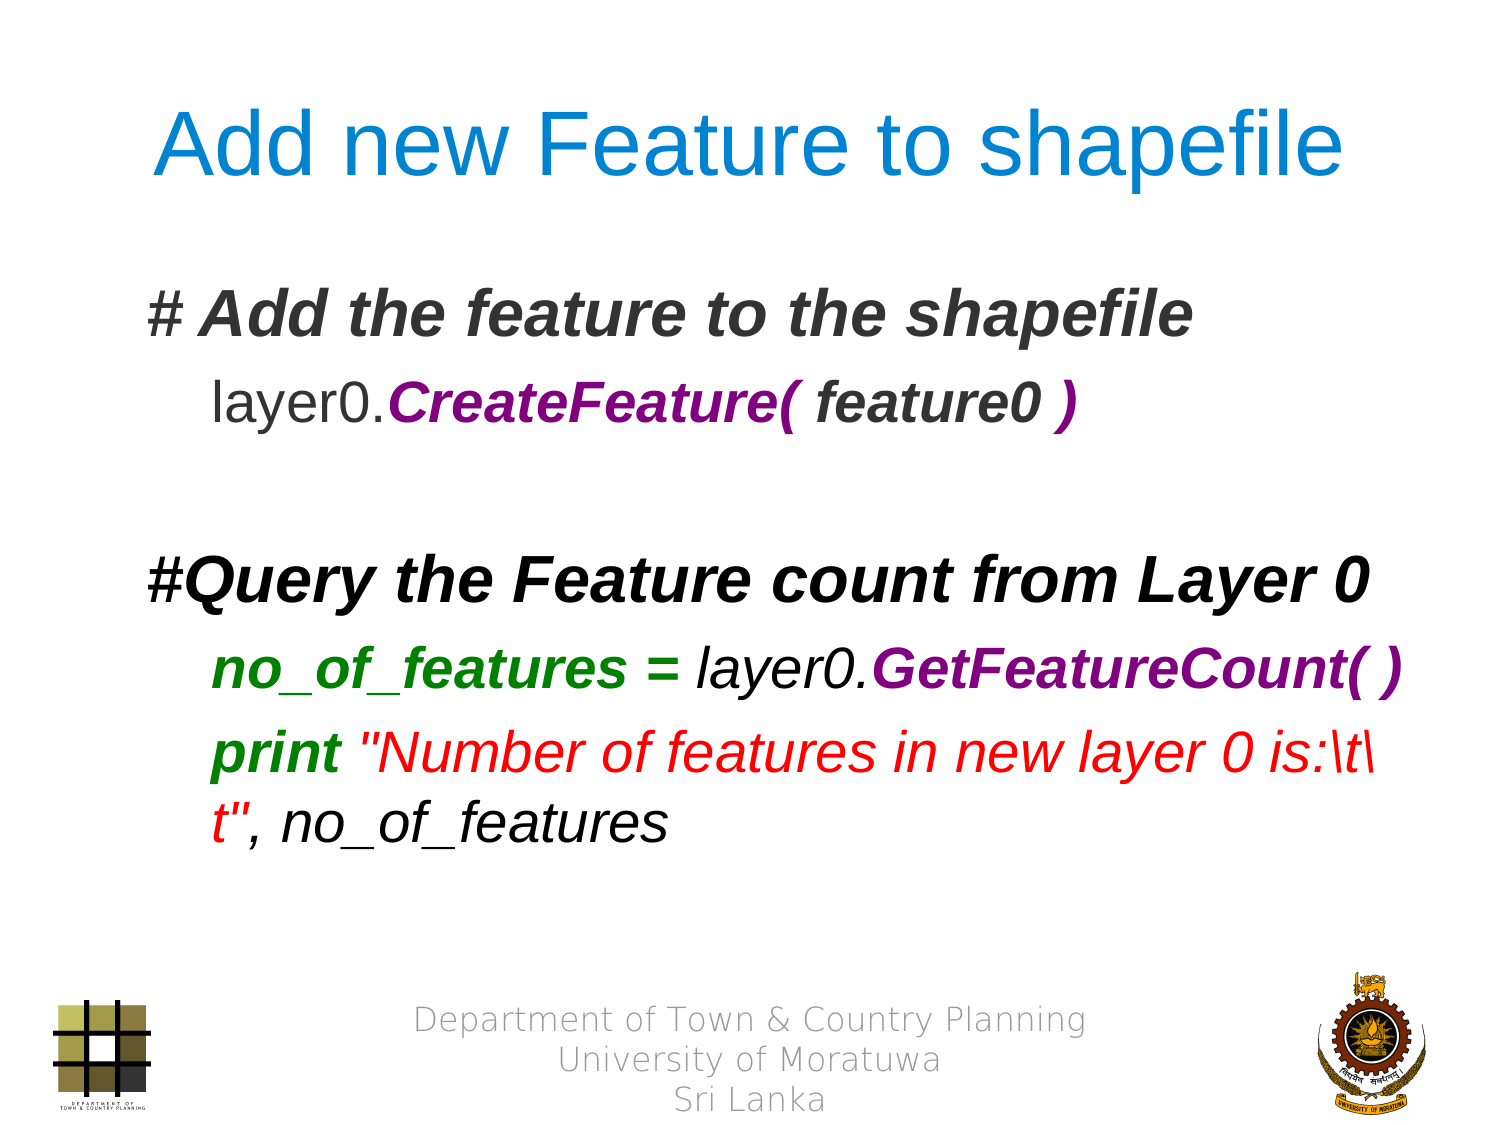

# Add new Feature to shapefile
# Add the feature to the shapefile
layer0.CreateFeature( feature0 )
#Query the Feature count from Layer 0
no_of_features = layer0.GetFeatureCount( )
print "Number of features in new layer 0 is:\t\t", no_of_features